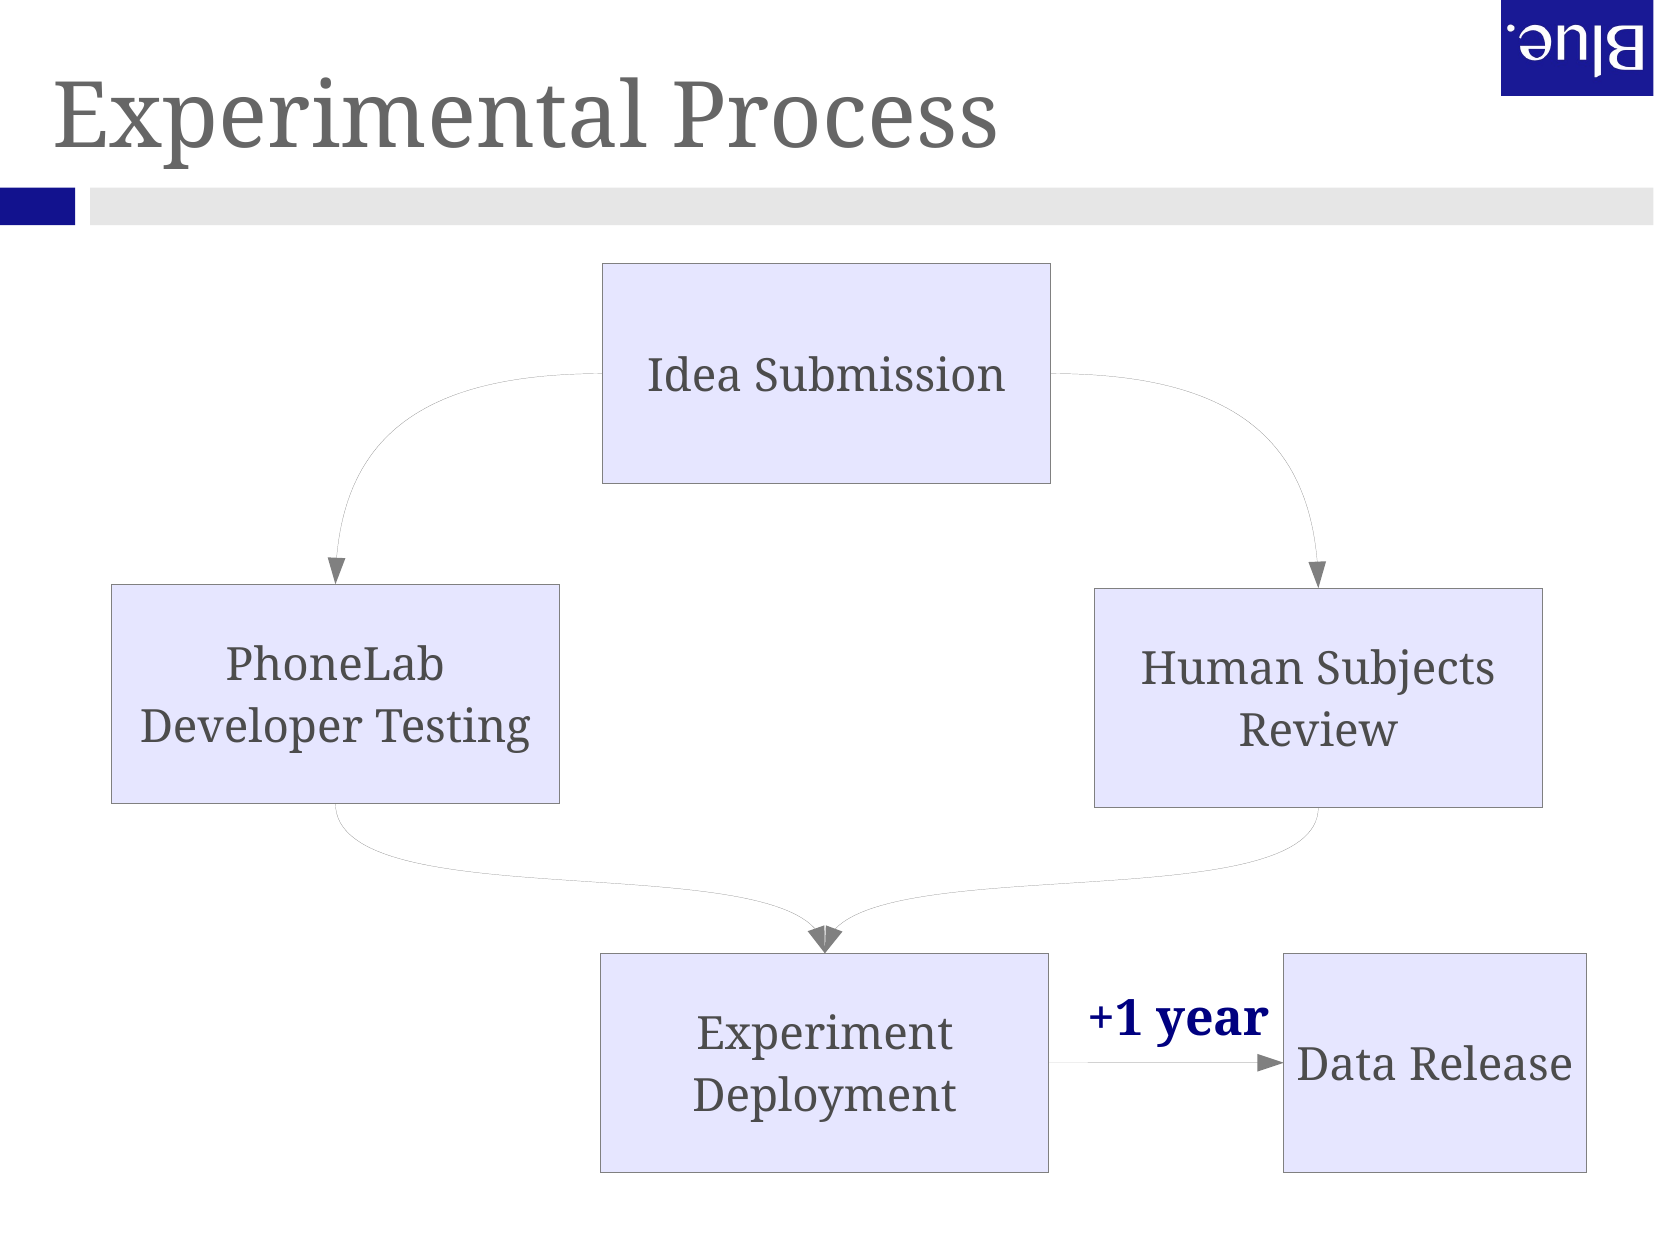

# Experimental Process
Idea Submission
PhoneLab
Developer Testing
Human Subjects
Review
Data Release
Experiment
Deployment
+1 year